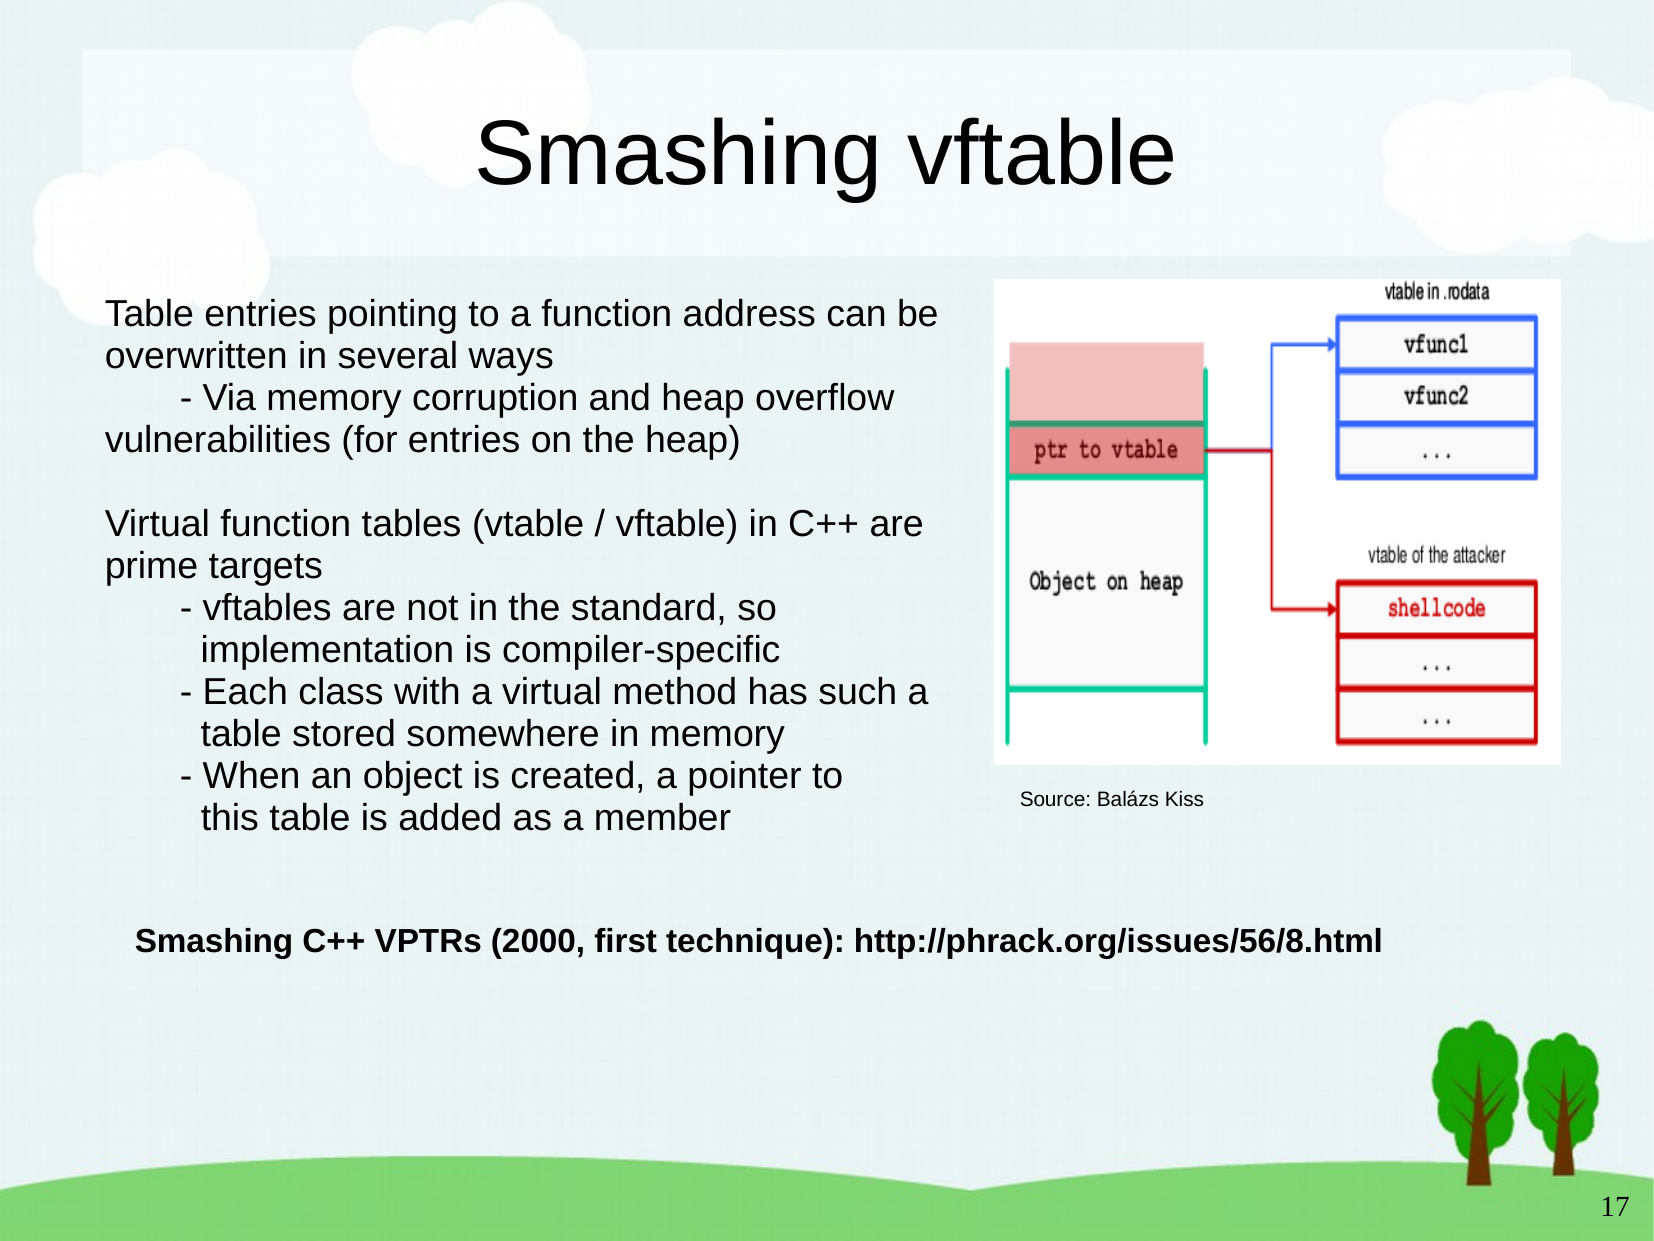

# Smashing vftable
Table entries pointing to a function address can be overwritten in several ways
	- Via memory corruption and heap overflow vulnerabilities (for entries on the heap)
Virtual function tables (vtable / vftable) in C++ are prime targets
	- vftables are not in the standard, so 			 implementation is compiler-specific
	- Each class with a virtual method has such a 	 table stored somewhere in memory
	- When an object is created, a pointer to
	 this table is added as a member
Source: Balázs Kiss
Smashing C++ VPTRs (2000, first technique): http://phrack.org/issues/56/8.html
17